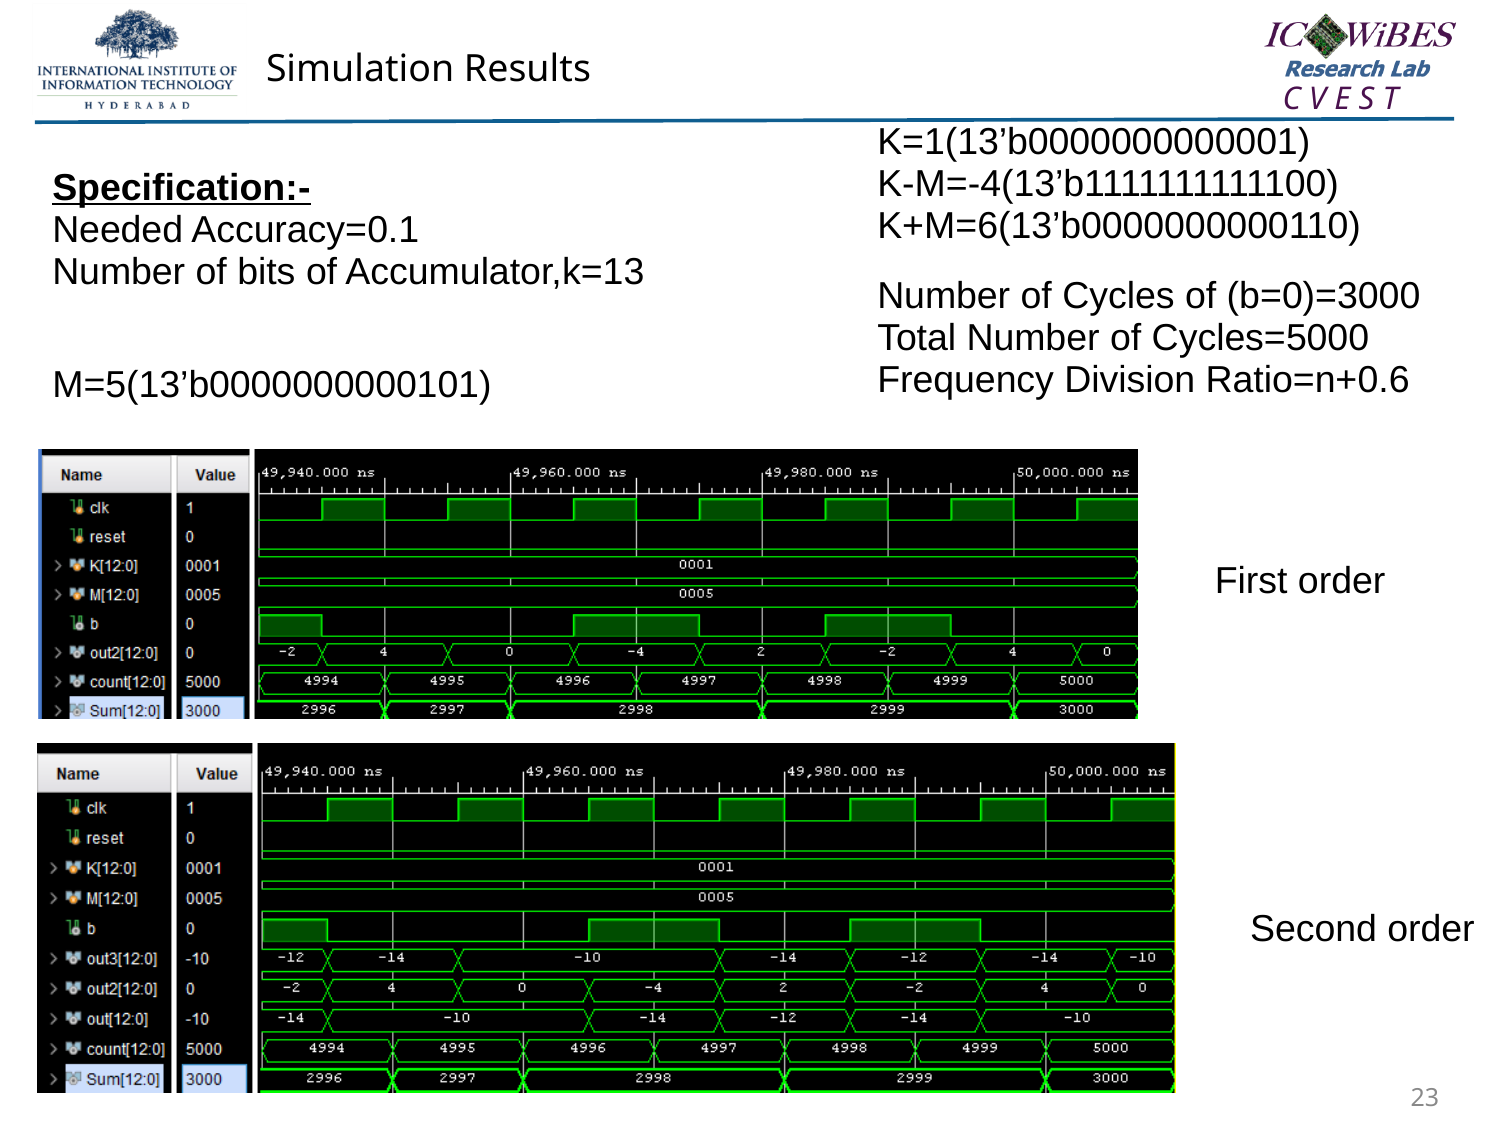

# Simulation Results
K=1(13’b0000000000001)
K-M=-4(13’b1111111111100)
K+M=6(13’b0000000000110)
Specification:-
Needed Accuracy=0.1
Number of bits of Accumulator,k=13
Number of Cycles of (b=0)=3000
Total Number of Cycles=5000
Frequency Division Ratio=n+0.6
M=5(13’b0000000000101)
First order
Second order